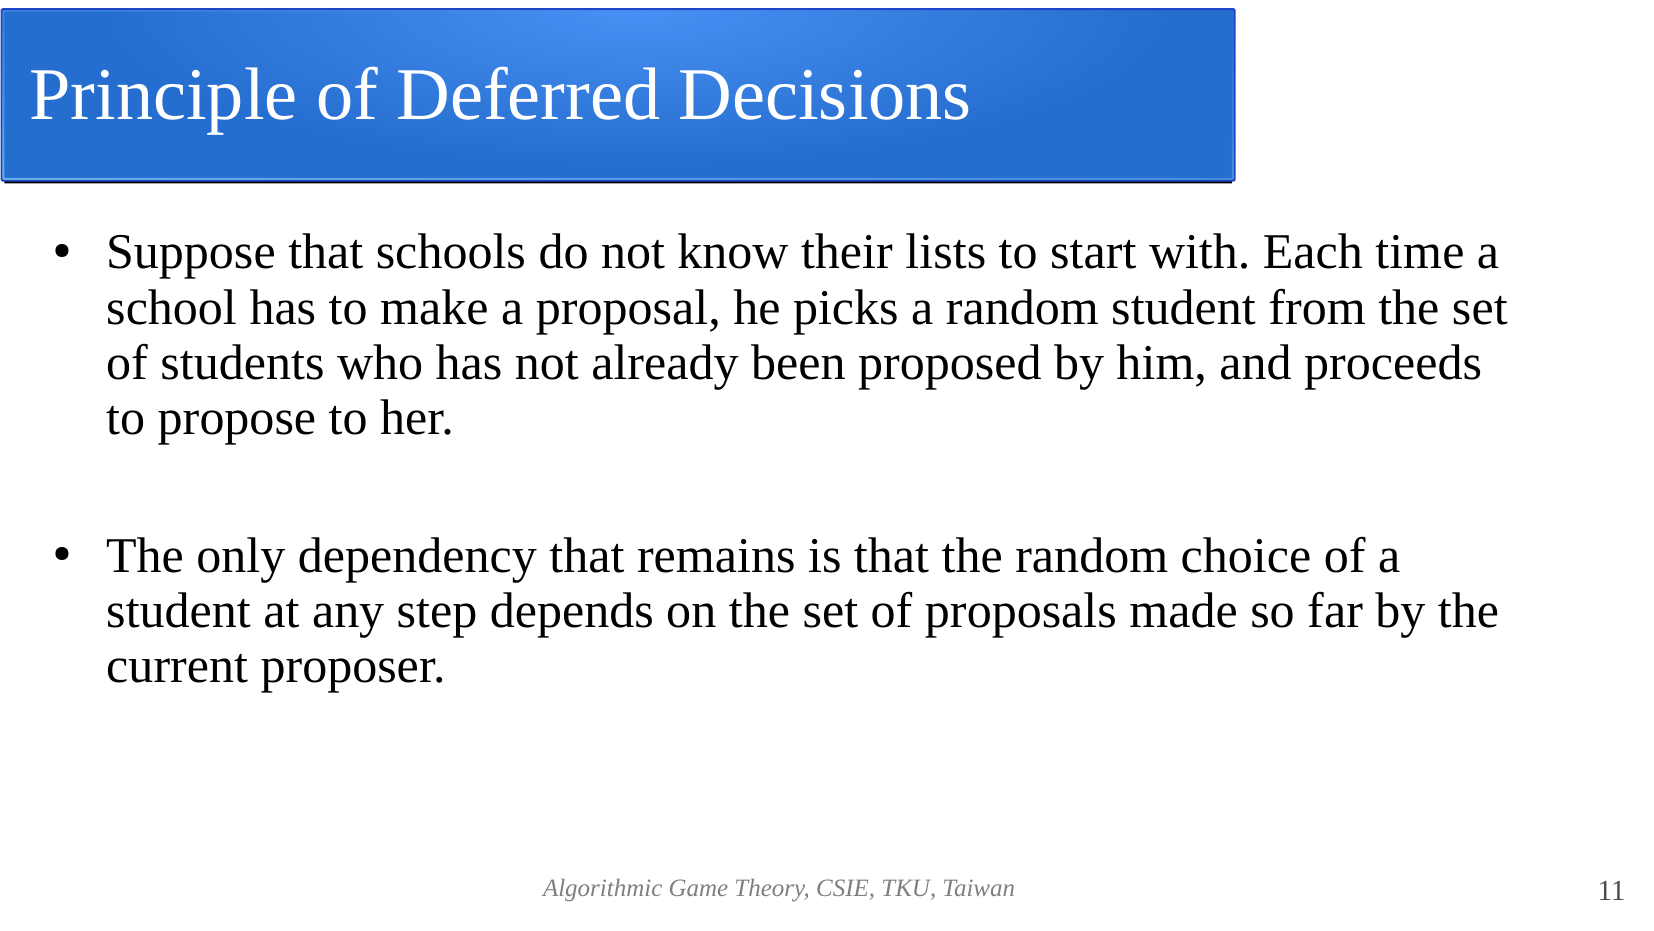

# Principle of Deferred Decisions
Suppose that schools do not know their lists to start with. Each time a school has to make a proposal, he picks a random student from the set of students who has not already been proposed by him, and proceeds to propose to her.
The only dependency that remains is that the random choice of a student at any step depends on the set of proposals made so far by the current proposer.
Algorithmic Game Theory, CSIE, TKU, Taiwan
11